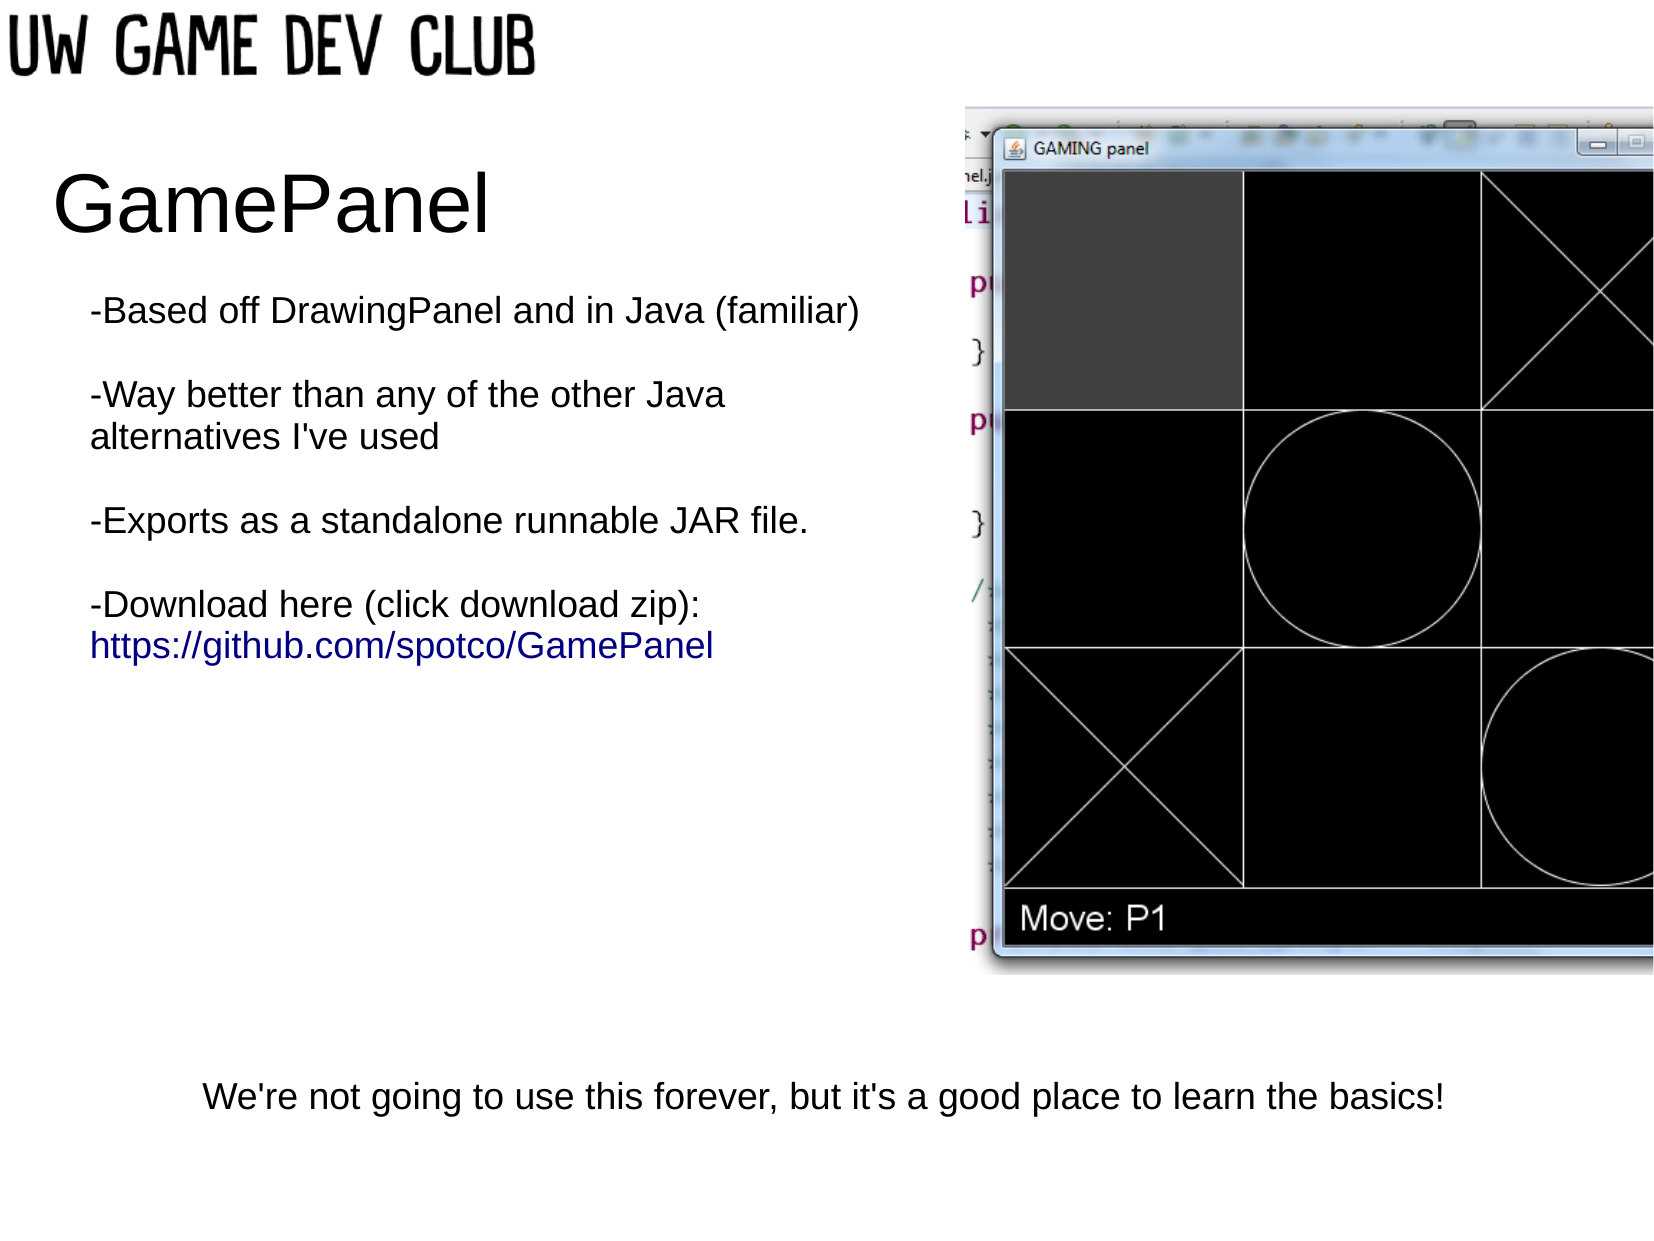

GamePanel
-Based off DrawingPanel and in Java (familiar)
-Way better than any of the other Java alternatives I've used
-Exports as a standalone runnable JAR file.
-Download here (click download zip):
https://github.com/spotco/GamePanel
We're not going to use this forever, but it's a good place to learn the basics!